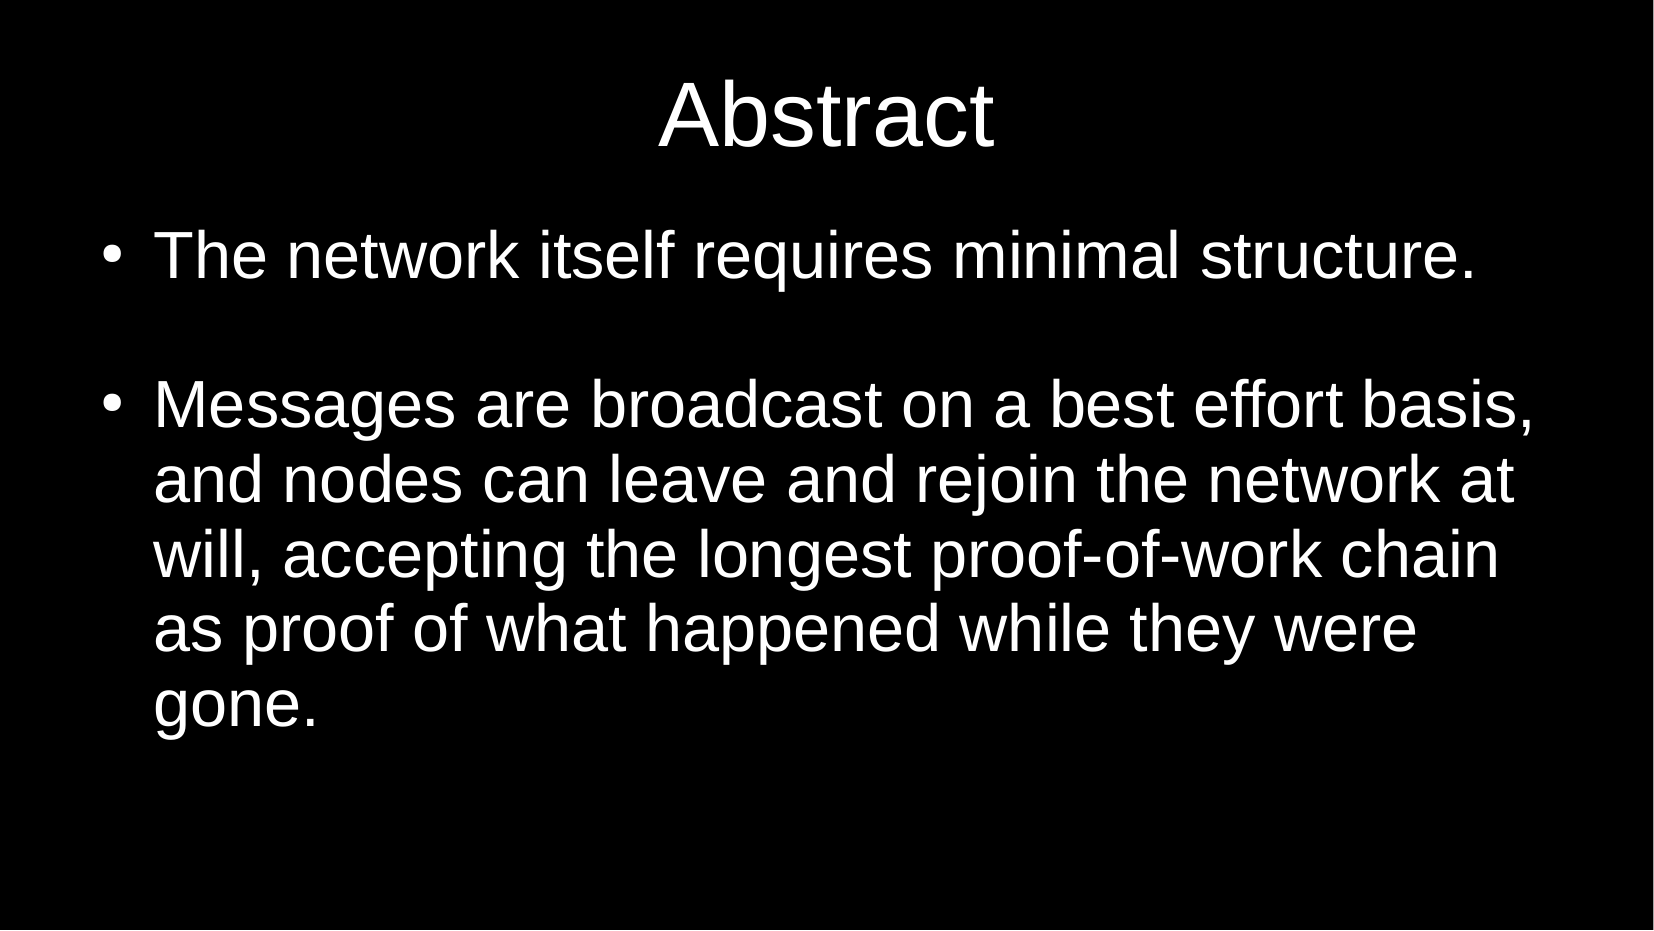

# Abstract
The network itself requires minimal structure.
Messages are broadcast on a best effort basis, and nodes can leave and rejoin the network at will, accepting the longest proof-of-work chain as proof of what happened while they were gone.